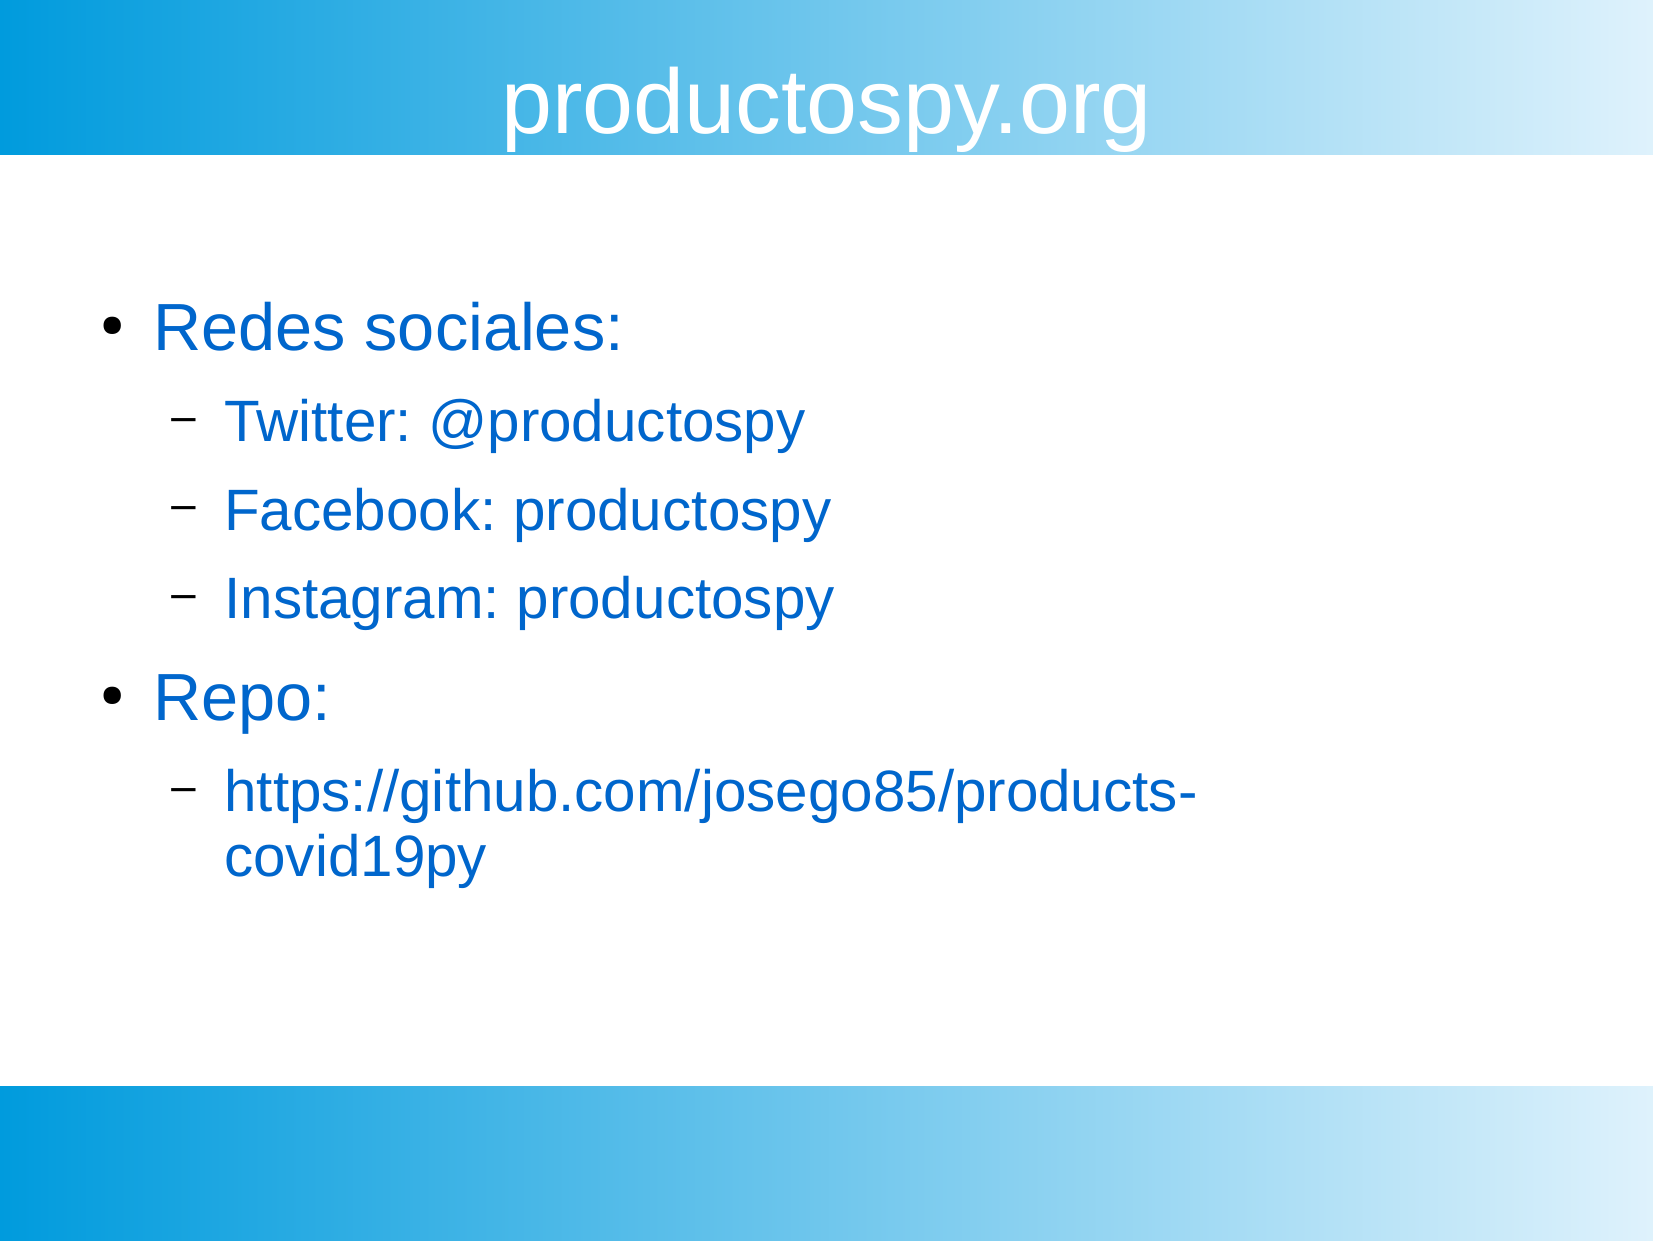

# productospy.org
Redes sociales:
Twitter: @productospy
Facebook: productospy
Instagram: productospy
Repo:
https://github.com/josego85/products-covid19py